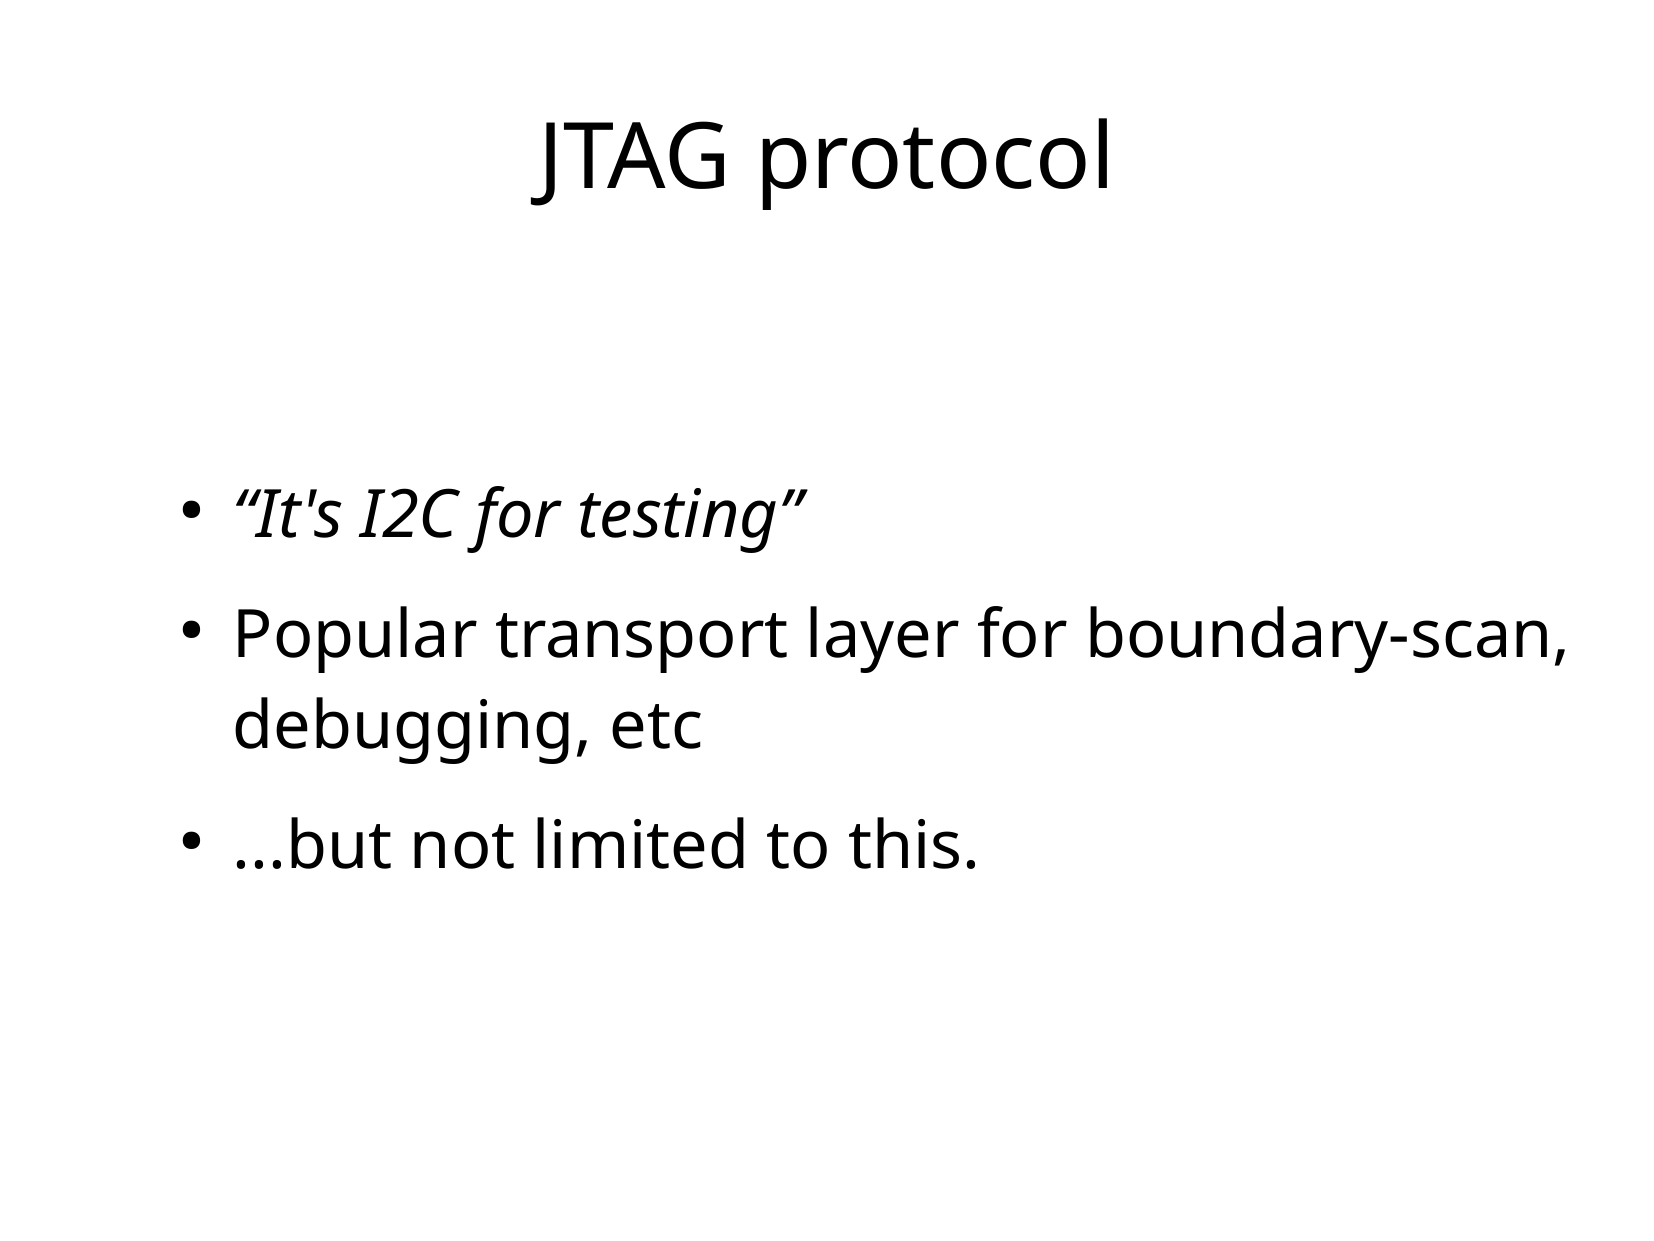

# JTAG protocol
“It's I2C for testing”
Popular transport layer for boundary-scan, debugging, etc
...but not limited to this.